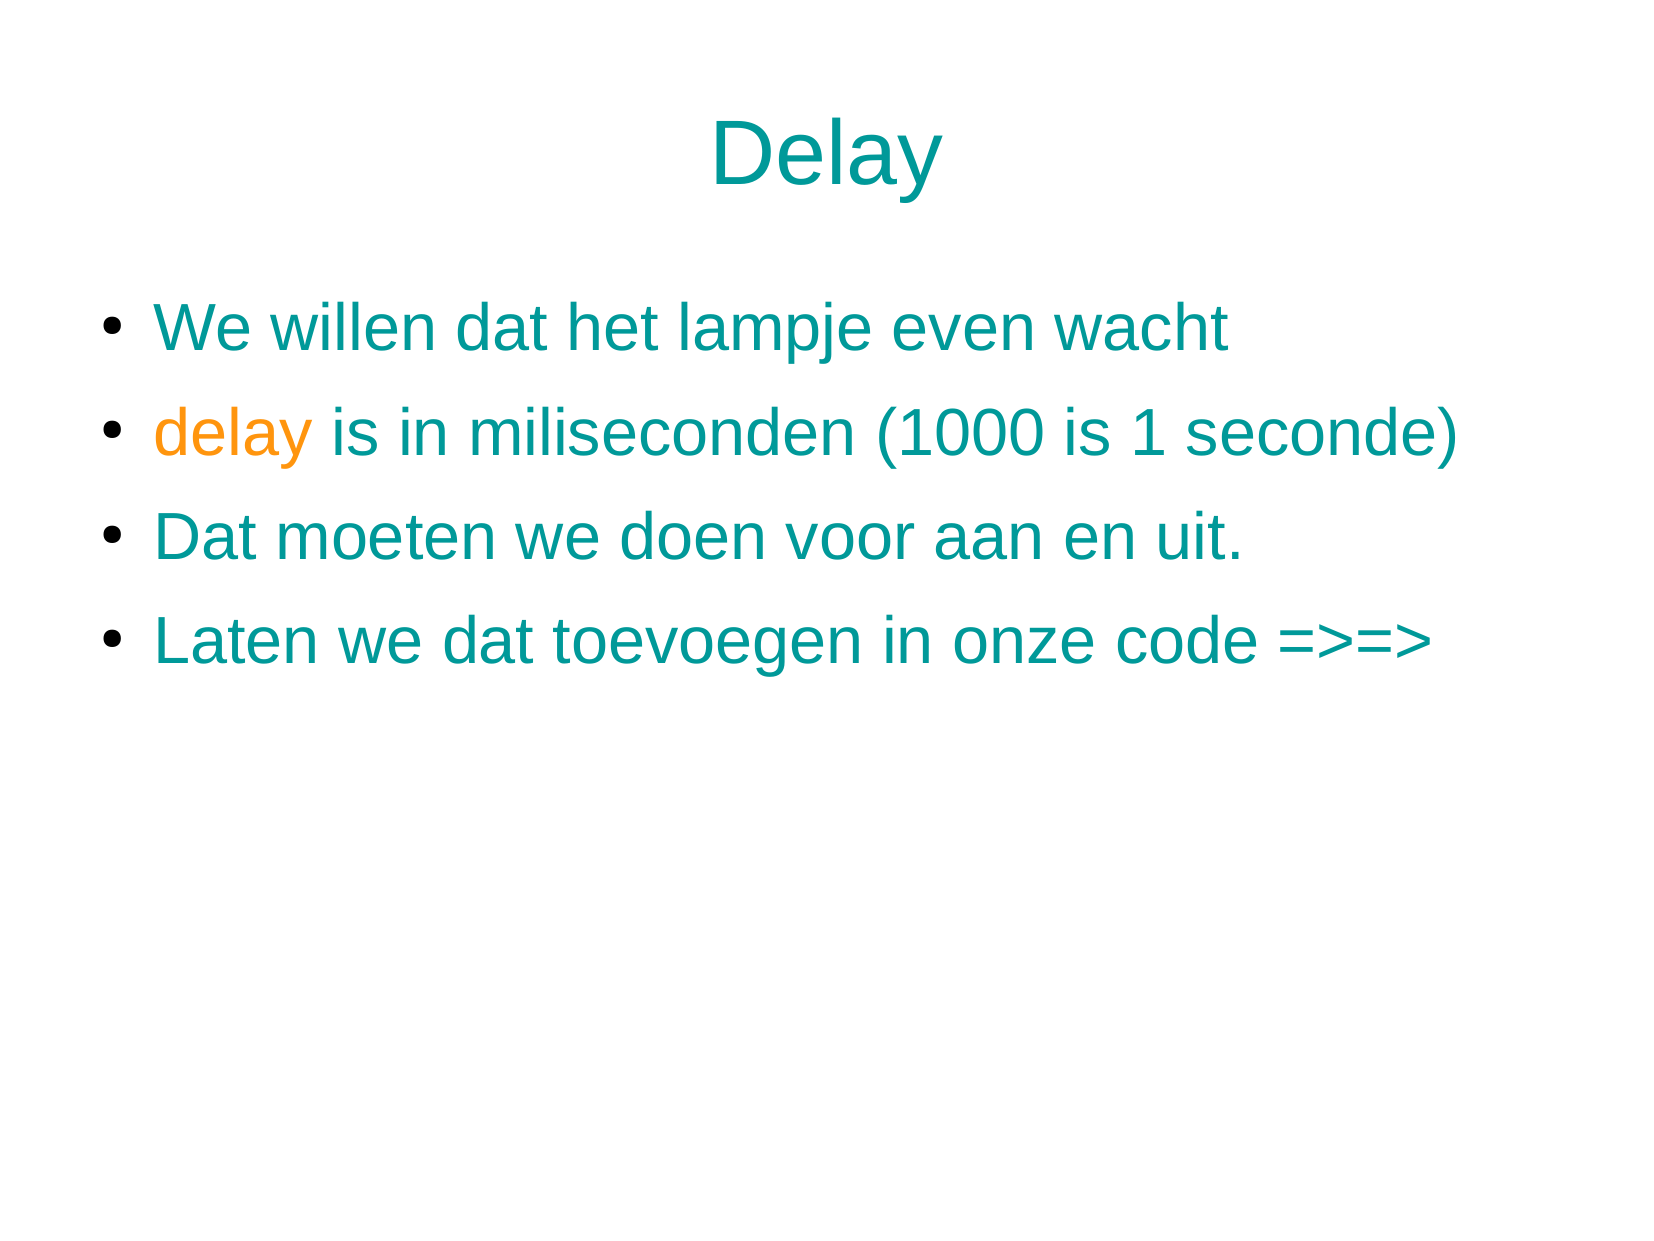

# Delay
We willen dat het lampje even wacht
delay is in miliseconden (1000 is 1 seconde)
Dat moeten we doen voor aan en uit.
Laten we dat toevoegen in onze code =>=>